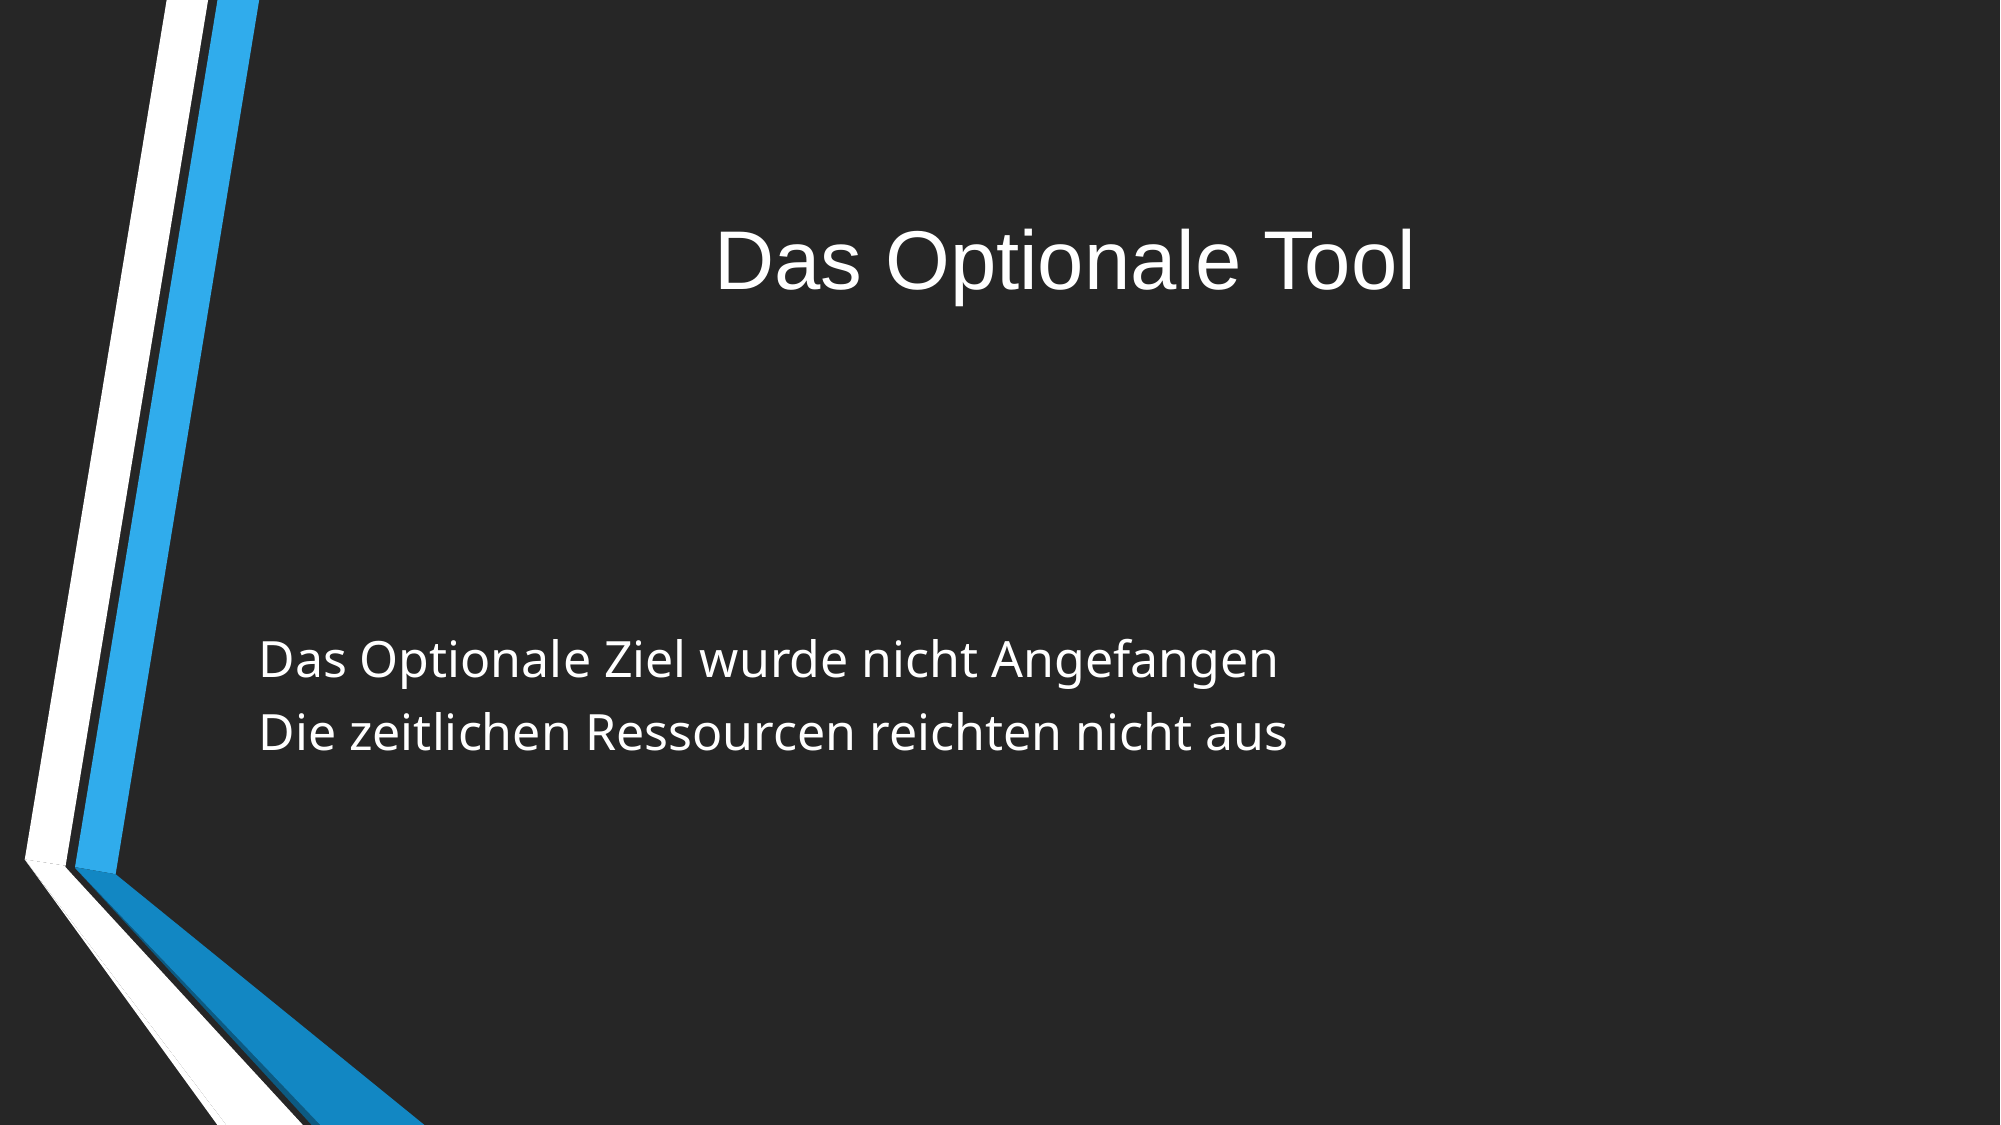

# Das Optionale Tool
Das Optionale Ziel wurde nicht Angefangen
Die zeitlichen Ressourcen reichten nicht aus